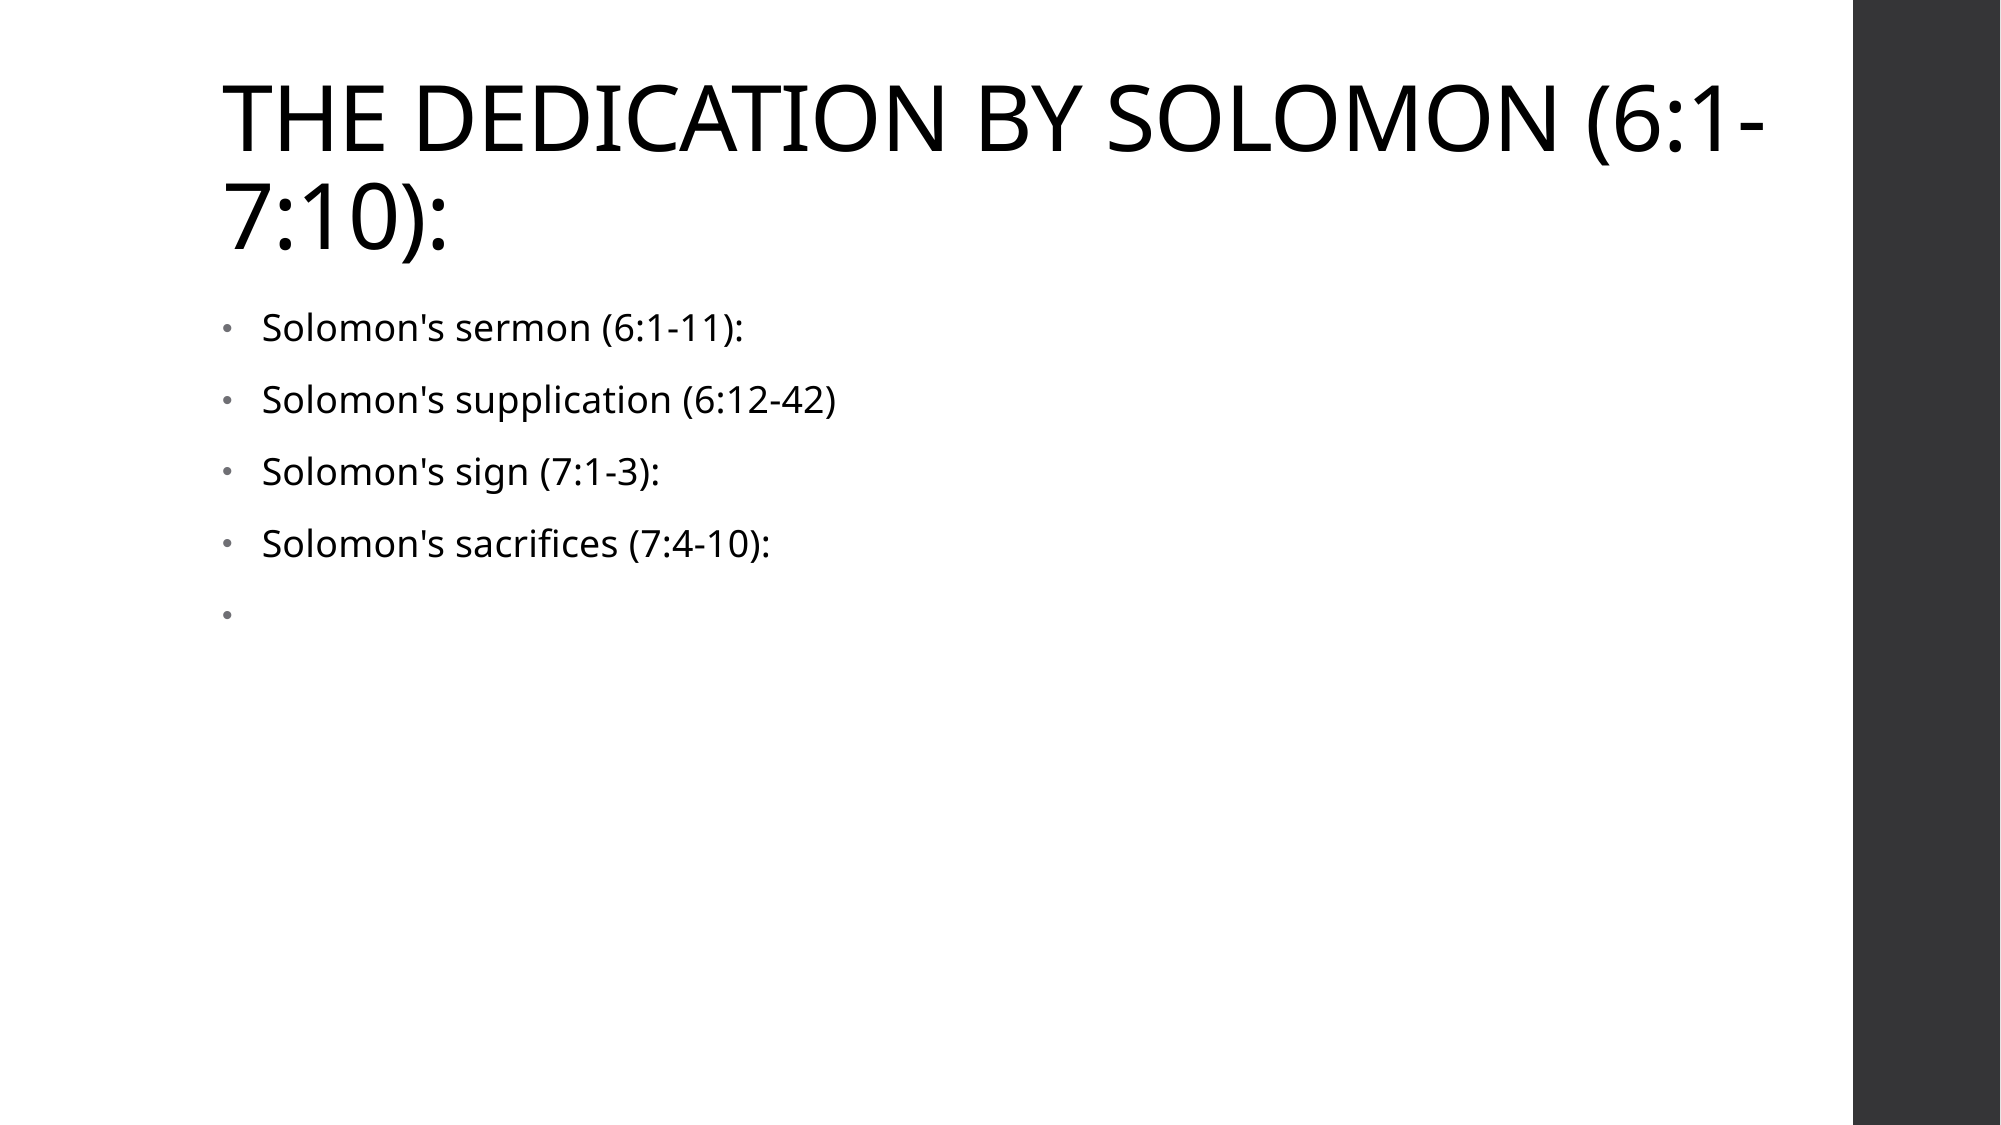

# THE DEDICATION BY SOLOMON (6:1-7:10):
 Solomon's sermon (6:1-11):
 Solomon's supplication (6:12-42)
 Solomon's sign (7:1-3):
 Solomon's sacrifices (7:4-10):